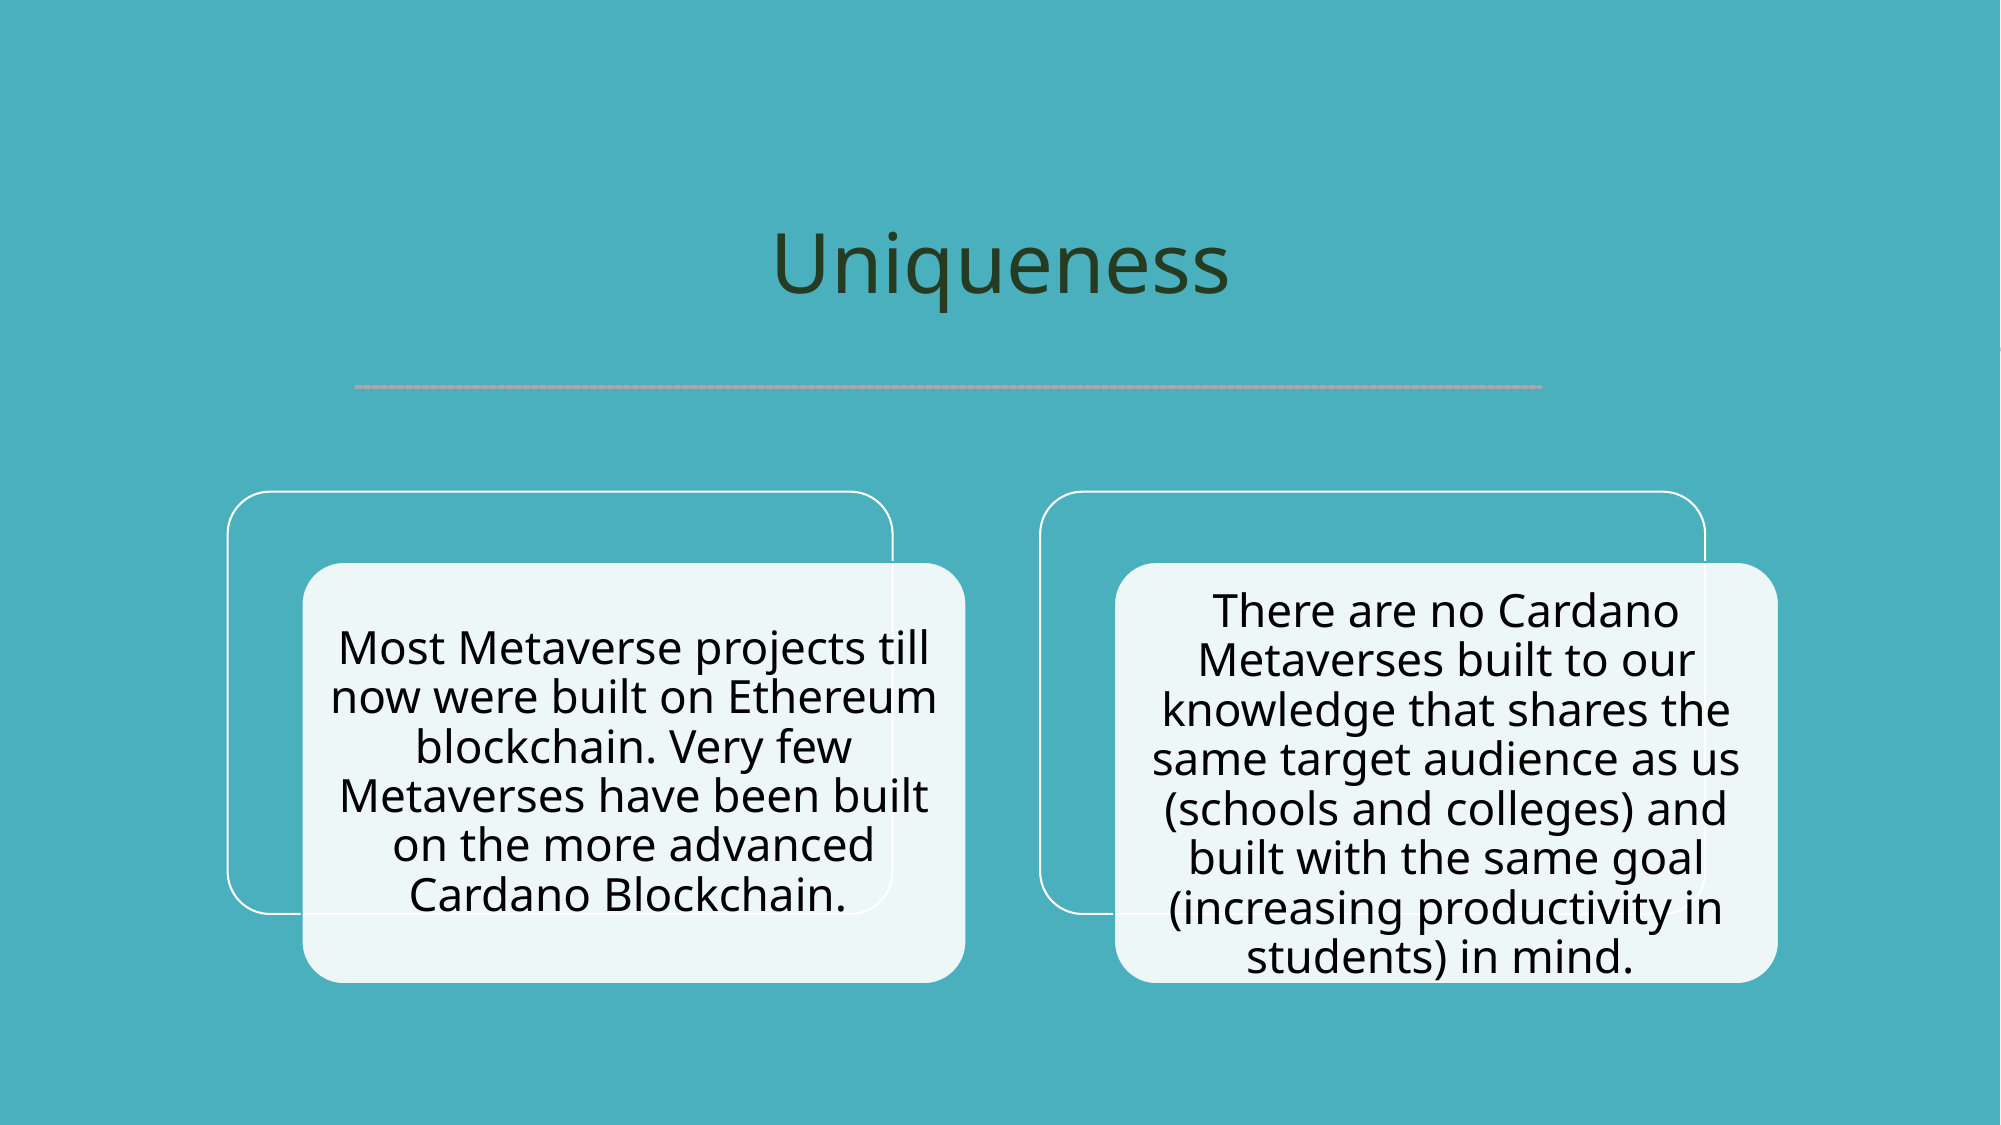

# Uniqueness
Most Metaverse projects till now were built on Ethereum blockchain. Very few Metaverses have been built on the more advanced Cardano Blockchain.
There are no Cardano Metaverses built to our knowledge that shares the same target audience as us (schools and colleges) and built with the same goal (increasing productivity in students) in mind.